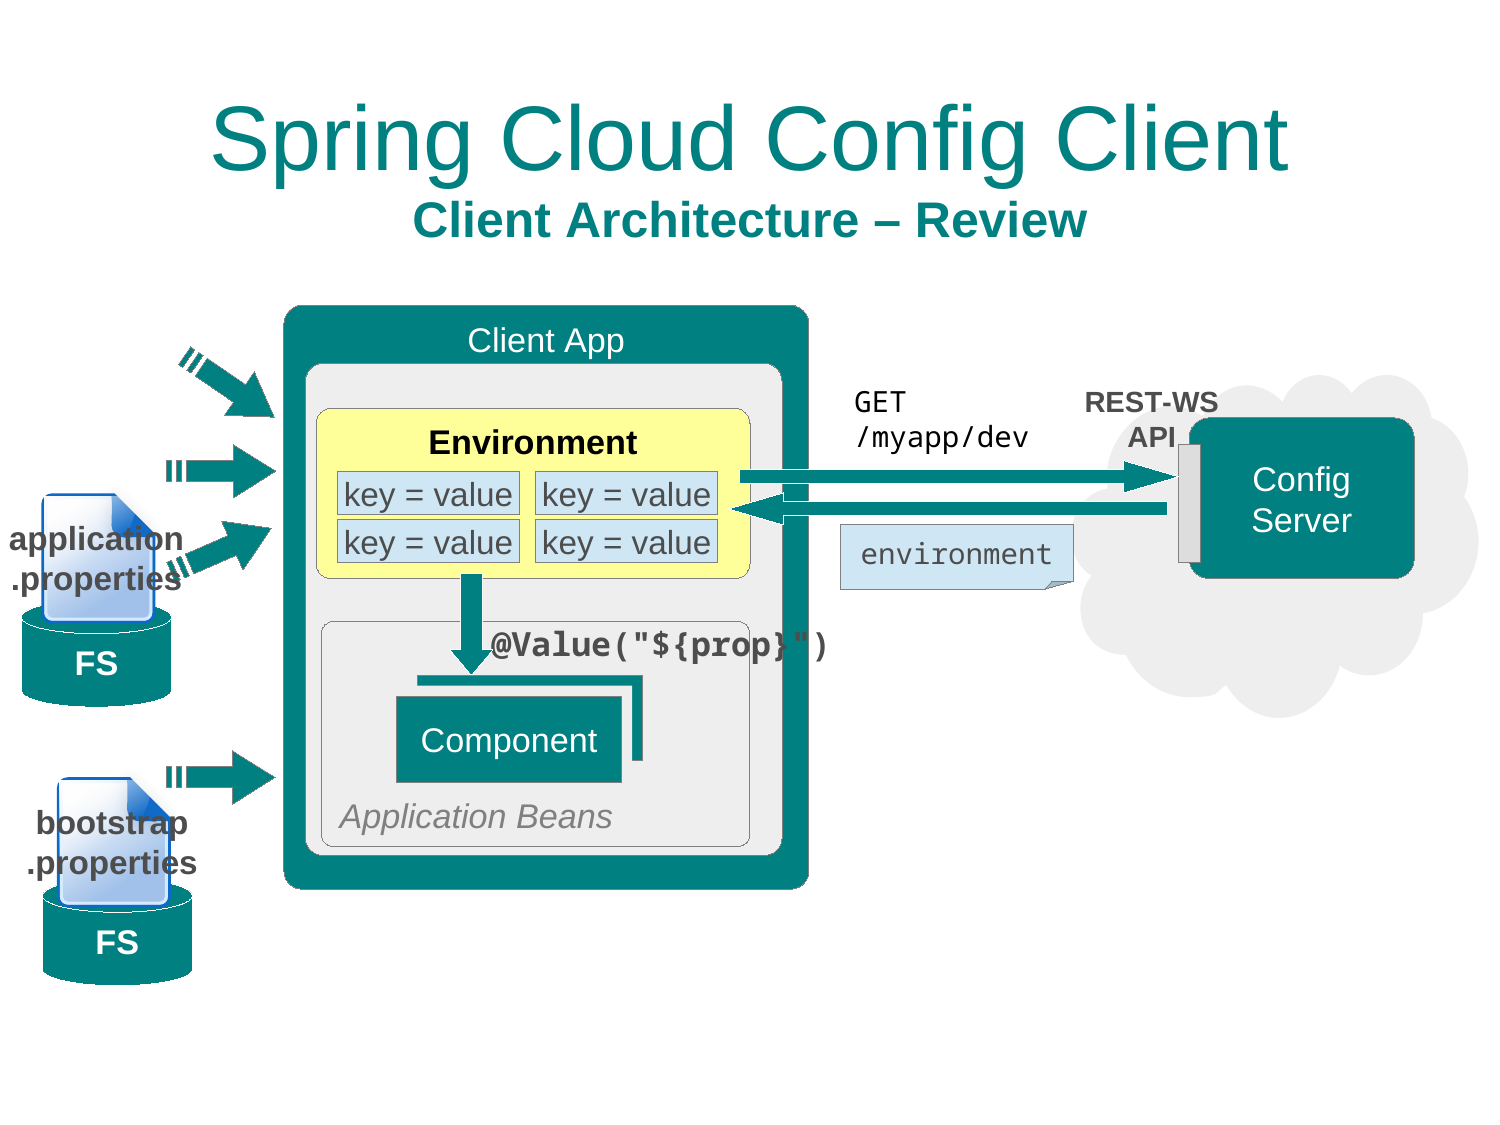

# Spring Cloud Config Client
Client Architecture – Review
Client App
REST-WS
API
GET /myapp/dev
Environment
Config
Server
key = value
key = value
application
.properties
key = value
key = value
environment
FS
@Value("${prop}")
Application Beans
Component
bootstrap
.properties
FS